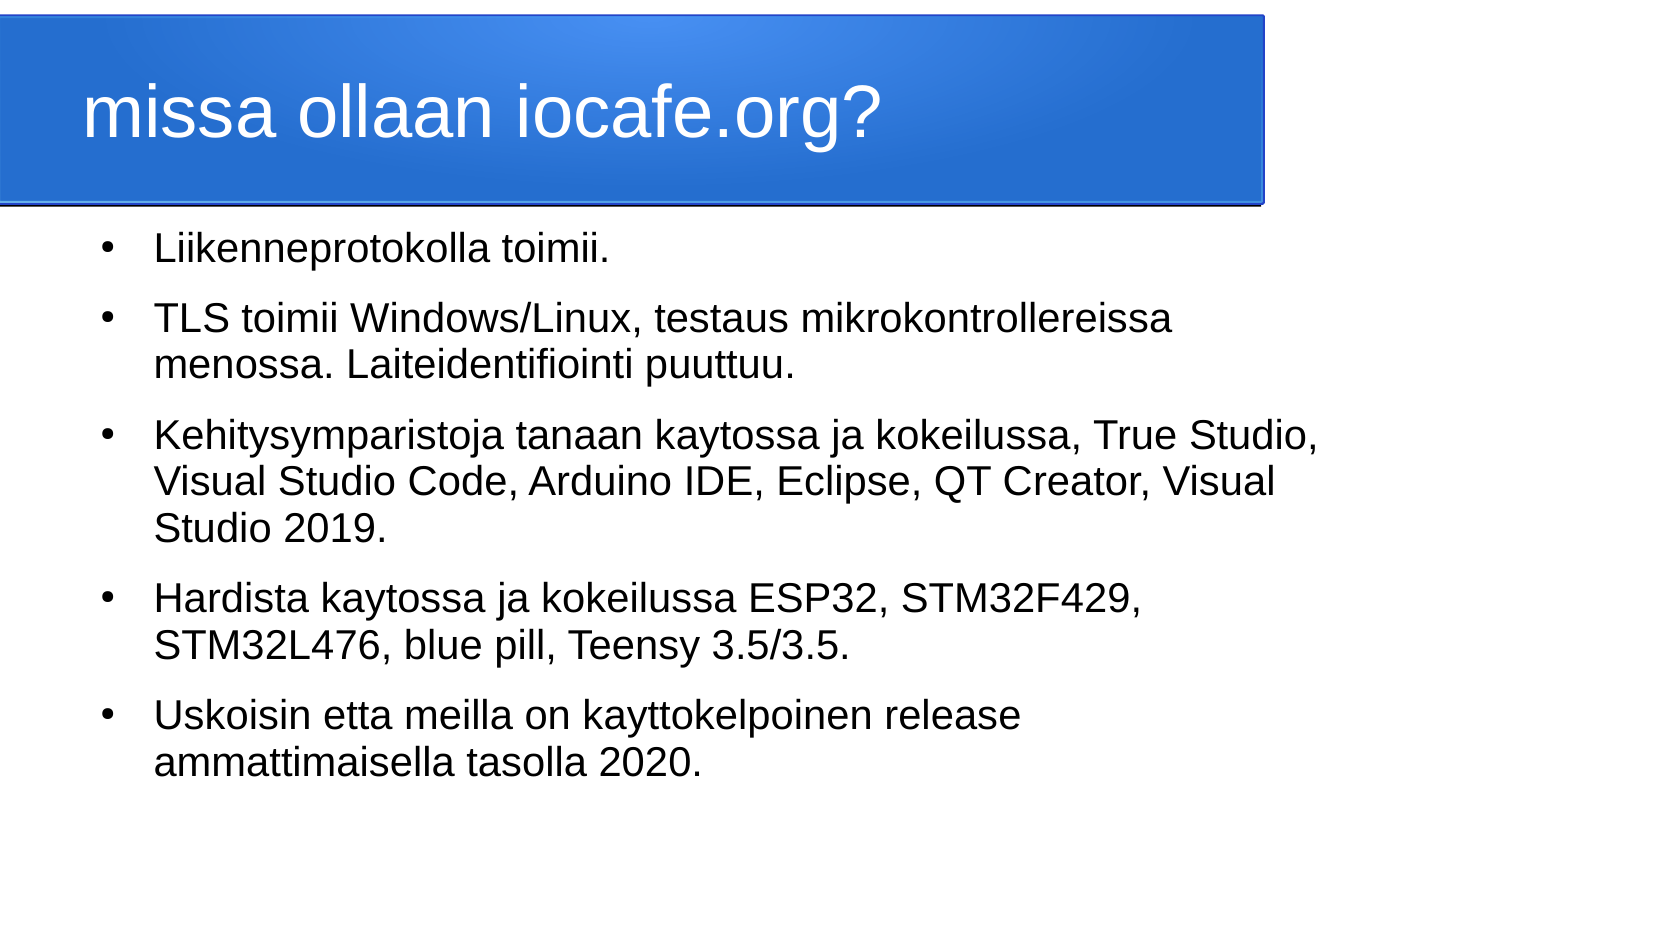

# missa ollaan iocafe.org?
Liikenneprotokolla toimii.
TLS toimii Windows/Linux, testaus mikrokontrollereissa menossa. Laiteidentifiointi puuttuu.
Kehitysymparistoja tanaan kaytossa ja kokeilussa, True Studio, Visual Studio Code, Arduino IDE, Eclipse, QT Creator, Visual Studio 2019.
Hardista kaytossa ja kokeilussa ESP32, STM32F429, STM32L476, blue pill, Teensy 3.5/3.5.
Uskoisin etta meilla on kayttokelpoinen release ammattimaisella tasolla 2020.